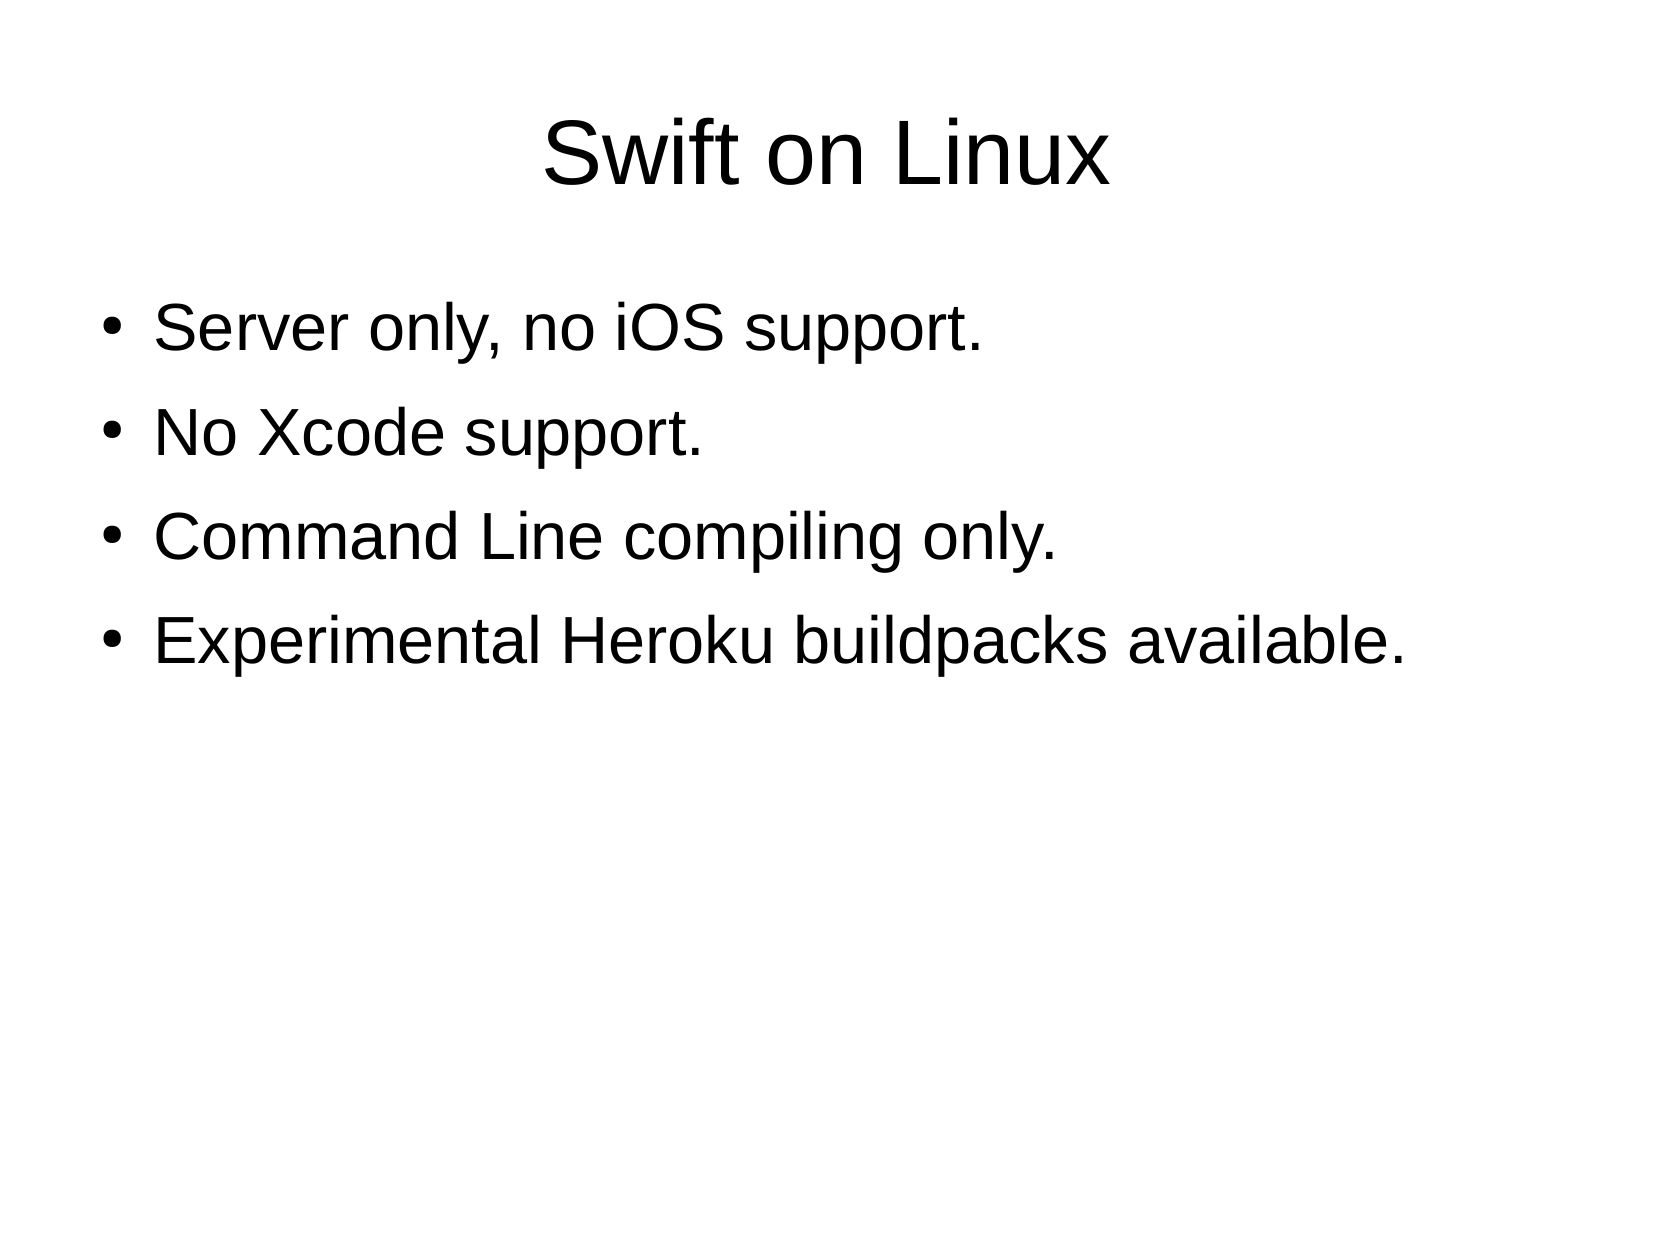

# Swift on Linux
Server only, no iOS support.
No Xcode support.
Command Line compiling only.
Experimental Heroku buildpacks available.